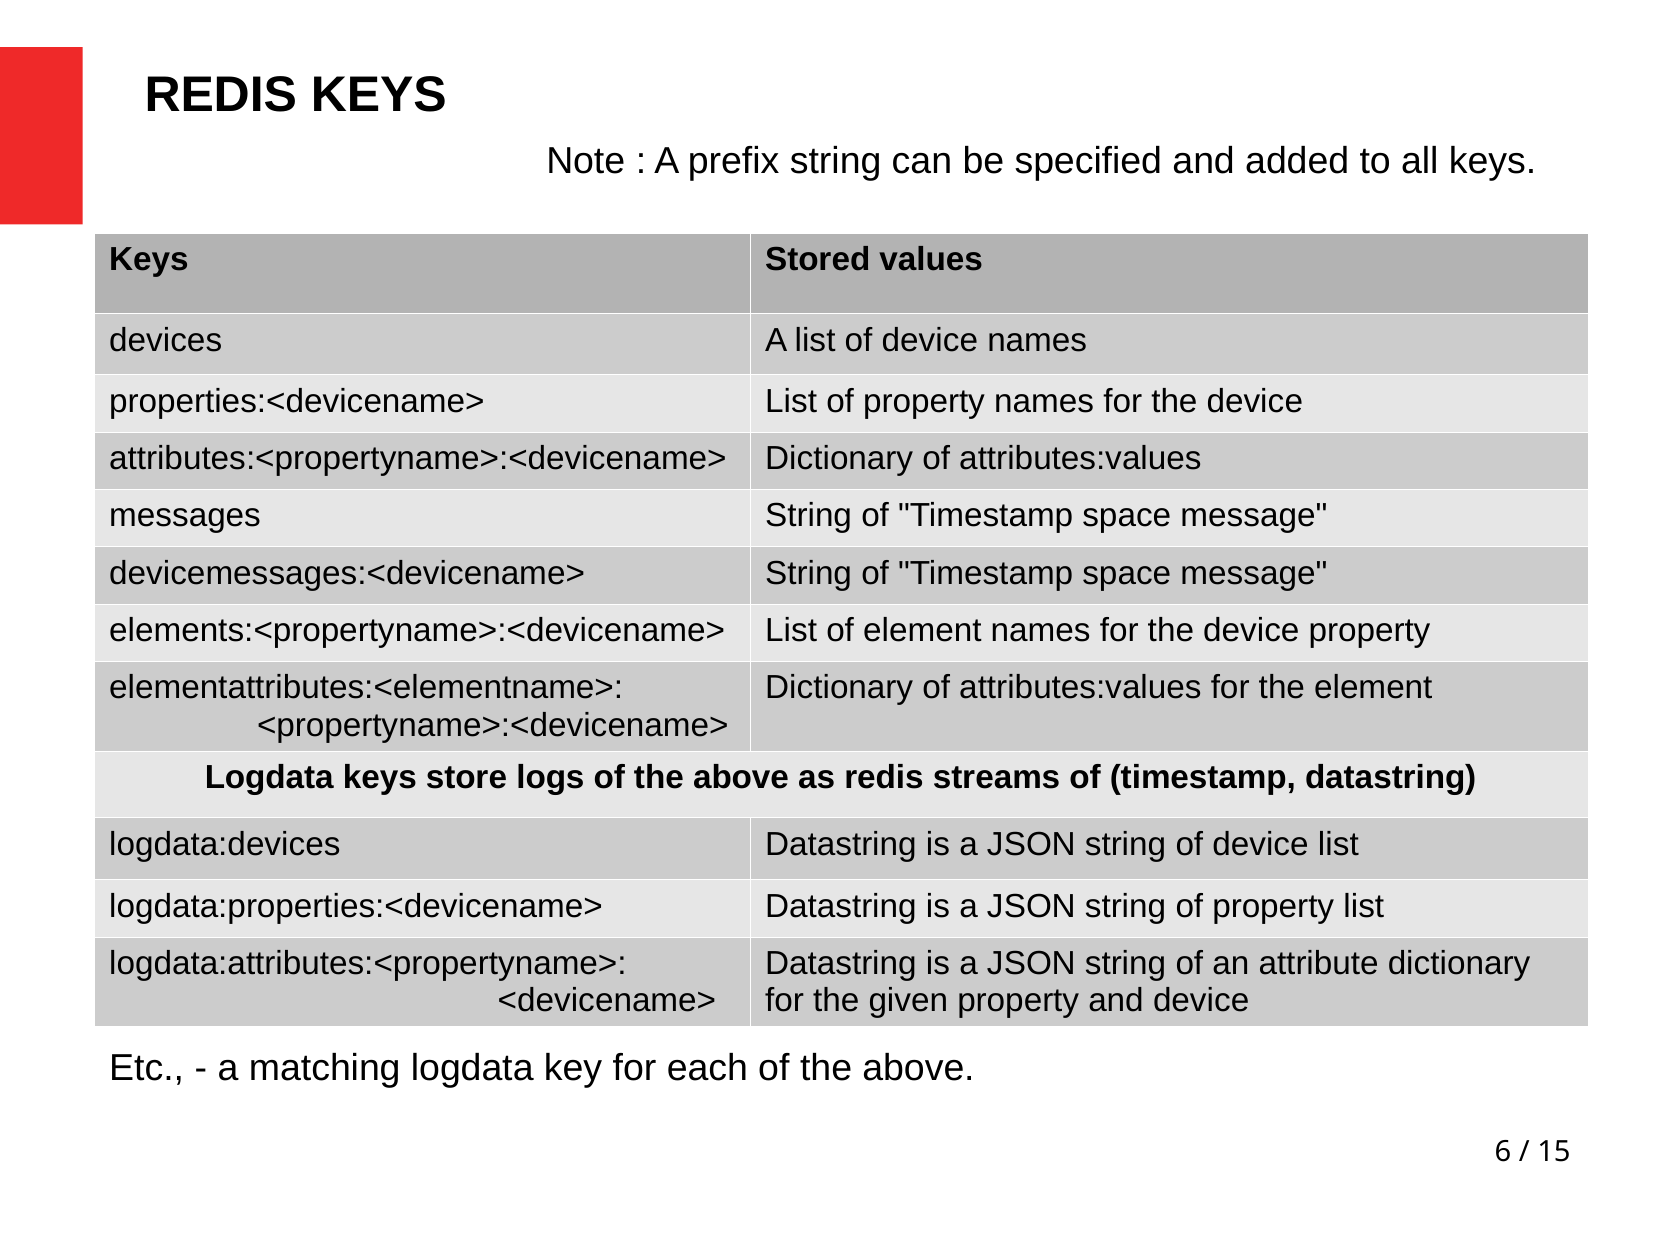

REDIS KEYS
Note : A prefix string can be specified and added to all keys.
| Keys | Stored values |
| --- | --- |
| devices | A list of device names |
| properties:<devicename> | List of property names for the device |
| attributes:<propertyname>:<devicename> | Dictionary of attributes:values |
| messages | String of "Timestamp space message" |
| devicemessages:<devicename> | String of "Timestamp space message" |
| elements:<propertyname>:<devicename> | List of element names for the device property |
| elementattributes:<elementname>: <propertyname>:<devicename> | Dictionary of attributes:values for the element |
| Logdata keys store logs of the above as redis streams of (timestamp, datastring) | |
| logdata:devices | Datastring is a JSON string of device list |
| logdata:properties:<devicename> | Datastring is a JSON string of property list |
| logdata:attributes:<propertyname>: <devicename> | Datastring is a JSON string of an attribute dictionary for the given property and device |
Etc., - a matching logdata key for each of the above.
6